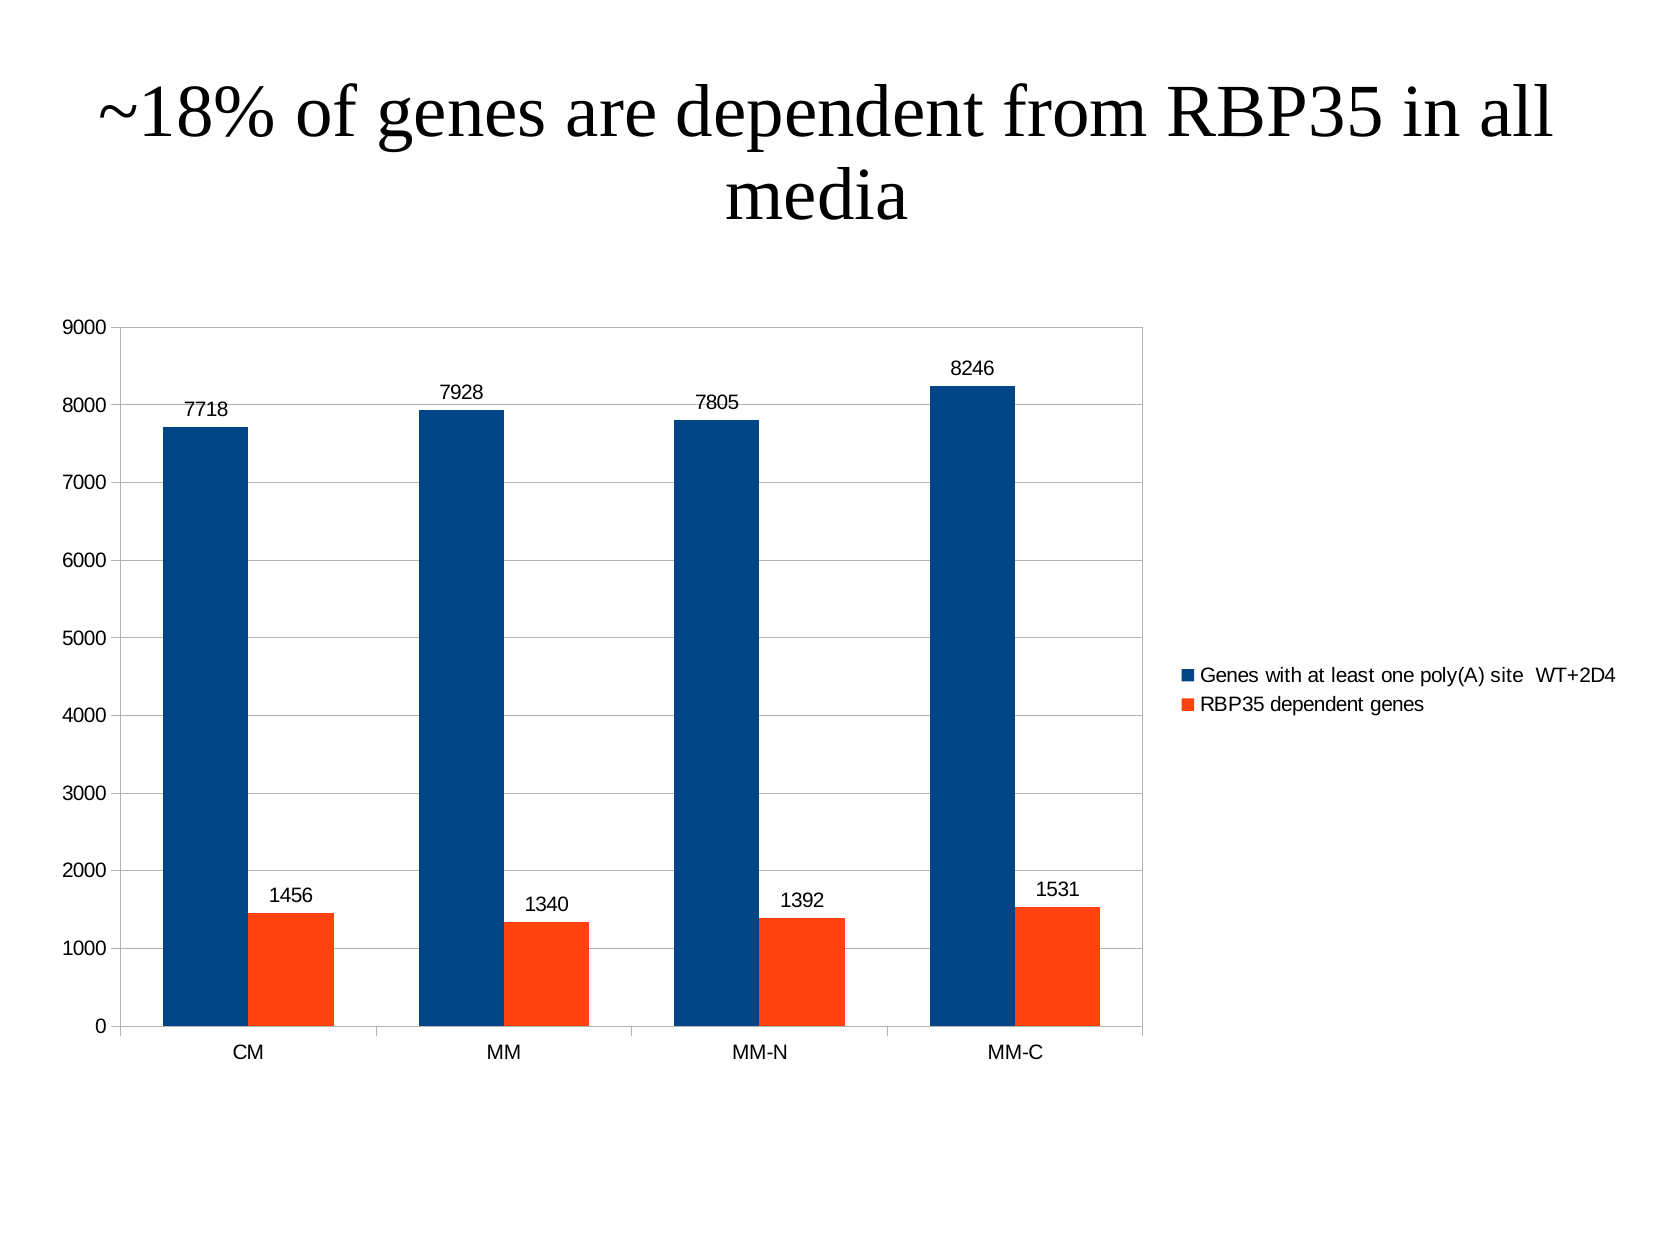

# ~18% of genes are dependent from RBP35 in all media
### Chart
| Category | Genes with at least one poly(A) site WT+2D4 | RBP35 dependent genes |
|---|---|---|
| CM | 7718.0 | 1456.0 |
| MM | 7928.0 | 1340.0 |
| MM-N | 7805.0 | 1392.0 |
| MM-C | 8246.0 | 1531.0 |